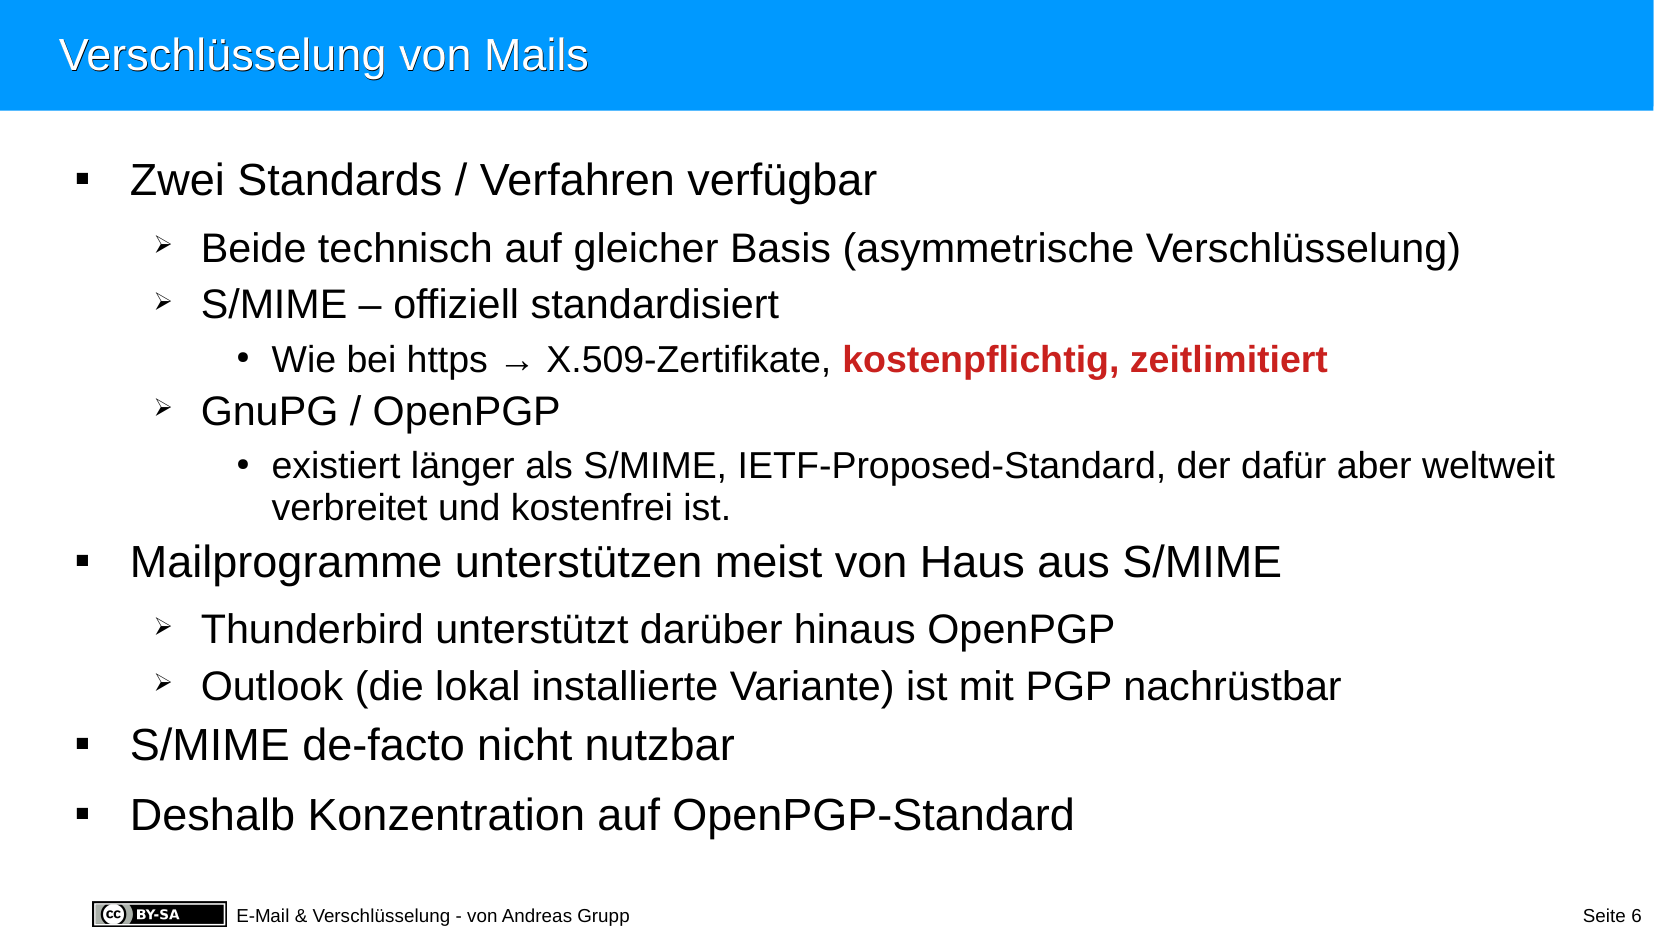

# Verschlüsselung von Mails
Zwei Standards / Verfahren verfügbar
Beide technisch auf gleicher Basis (asymmetrische Verschlüsselung)
S/MIME – offiziell standardisiert
Wie bei https → X.509-Zertifikate, kostenpflichtig, zeitlimitiert
GnuPG / OpenPGP
existiert länger als S/MIME, IETF-Proposed-Standard, der dafür aber weltweit verbreitet und kostenfrei ist.
Mailprogramme unterstützen meist von Haus aus S/MIME
Thunderbird unterstützt darüber hinaus OpenPGP
Outlook (die lokal installierte Variante) ist mit PGP nachrüstbar
S/MIME de-facto nicht nutzbar
Deshalb Konzentration auf OpenPGP-Standard
E-Mail & Verschlüsselung - von Andreas Grupp
6